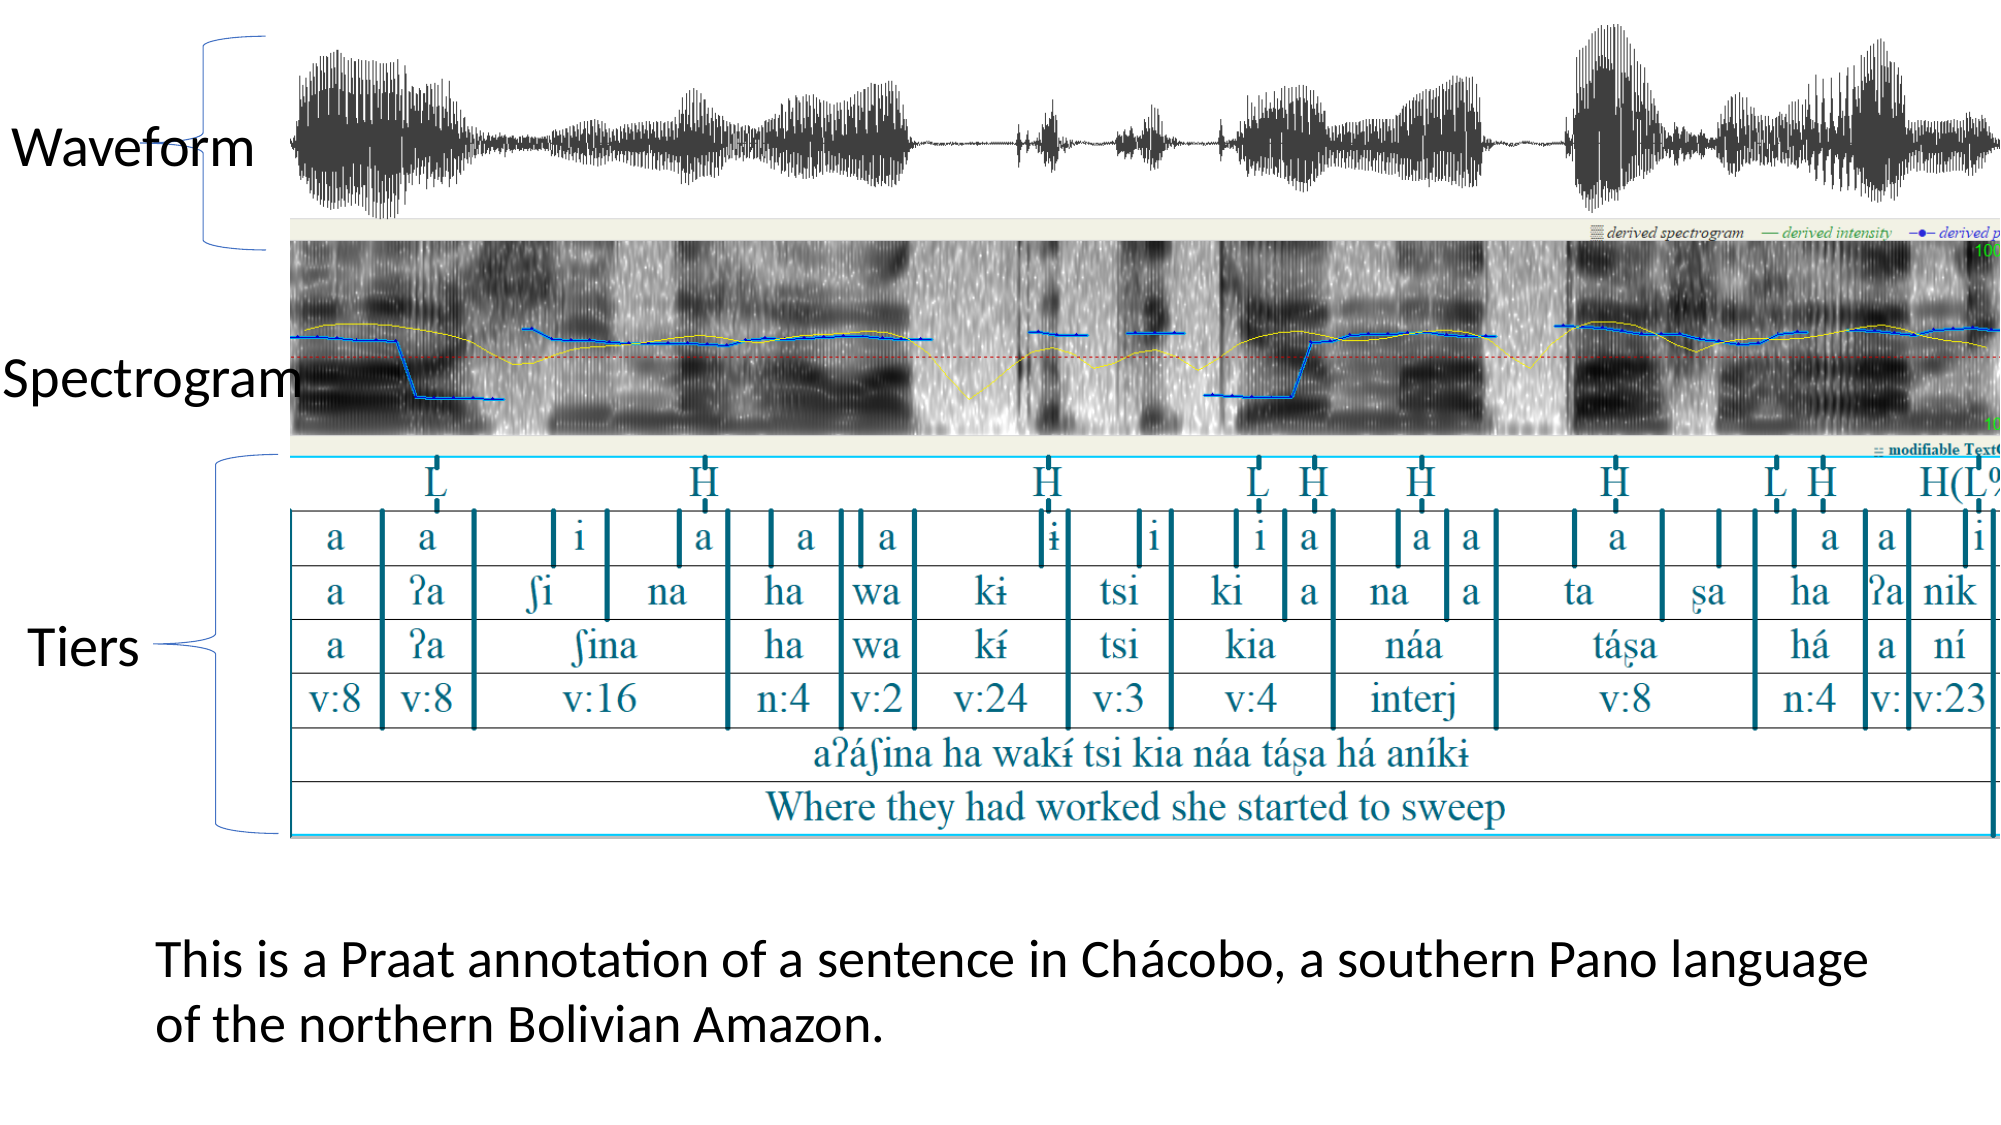

Waveform
Spectrogram
Tiers
This is a Praat annotation of a sentence in Chácobo, a southern Pano language of the northern Bolivian Amazon.